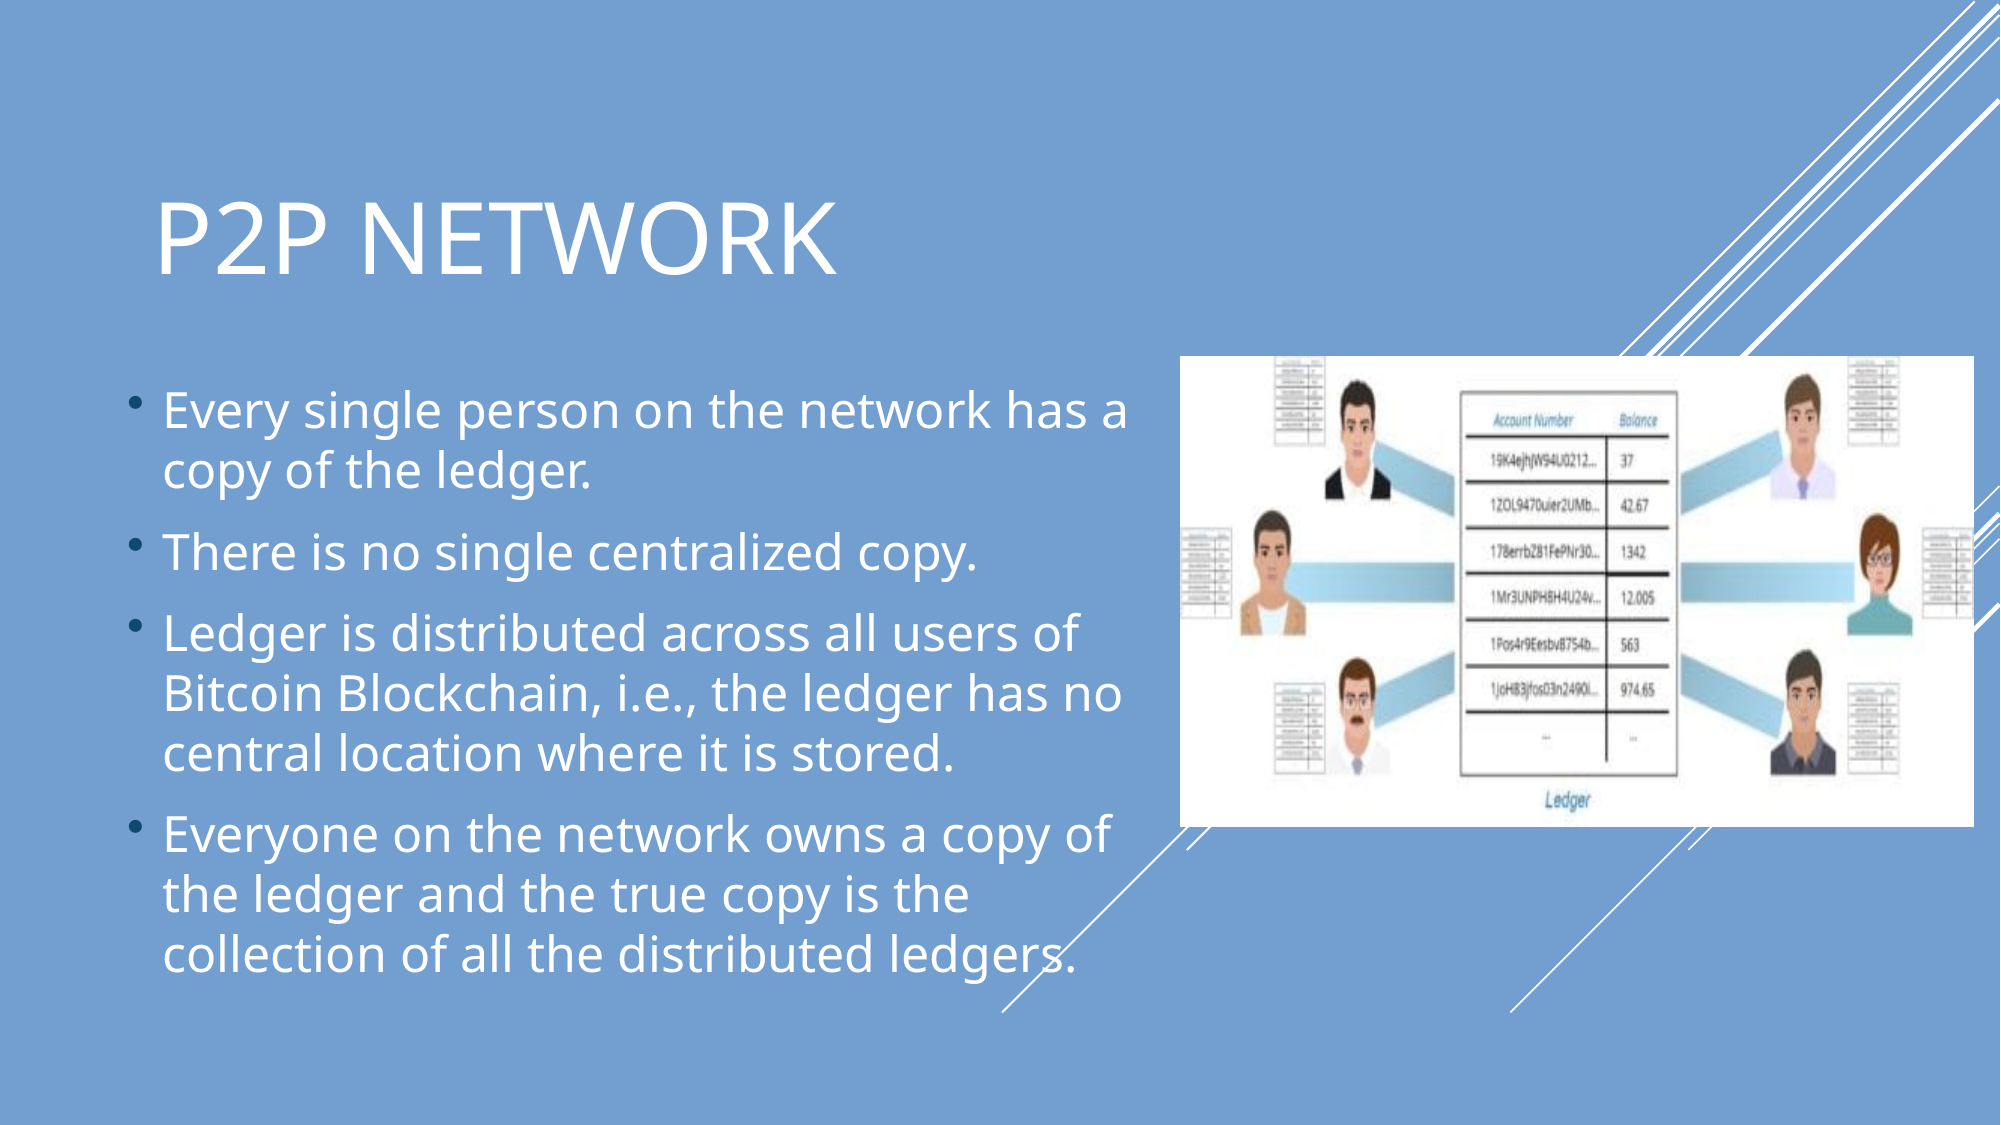

P2P NETWORK
Every single person on the network has a copy of the ledger.
There is no single centralized copy.
Ledger is distributed across all users of Bitcoin Blockchain, i.e., the ledger has no central location where it is stored.
Everyone on the network owns a copy of the ledger and the true copy is the collection of all the distributed ledgers.
.